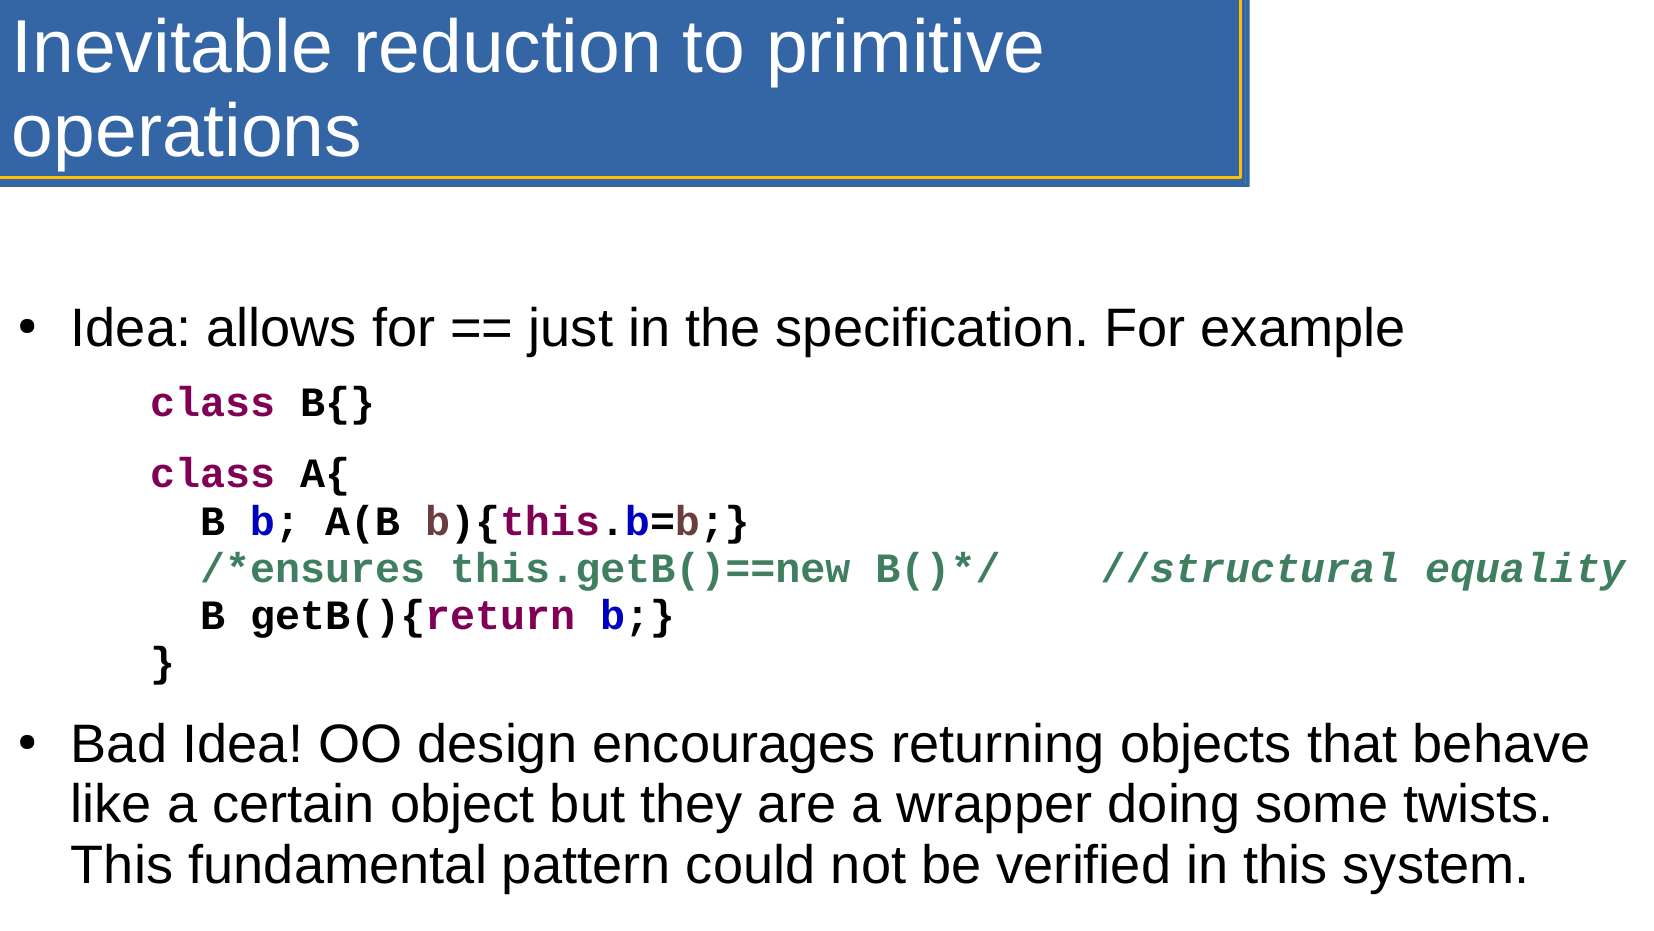

# Inevitable reduction to primitive operations
Idea: allows for == just in the specification. For example
 class B{}
 class A{
 B b; A(B b){this.b=b;}
 /*ensures this.getB()==new B()*/ //structural equality
 B getB(){return b;}
 }
Bad Idea! OO design encourages returning objects that behave like a certain object but they are a wrapper doing some twists.
This fundamental pattern could not be verified in this system.